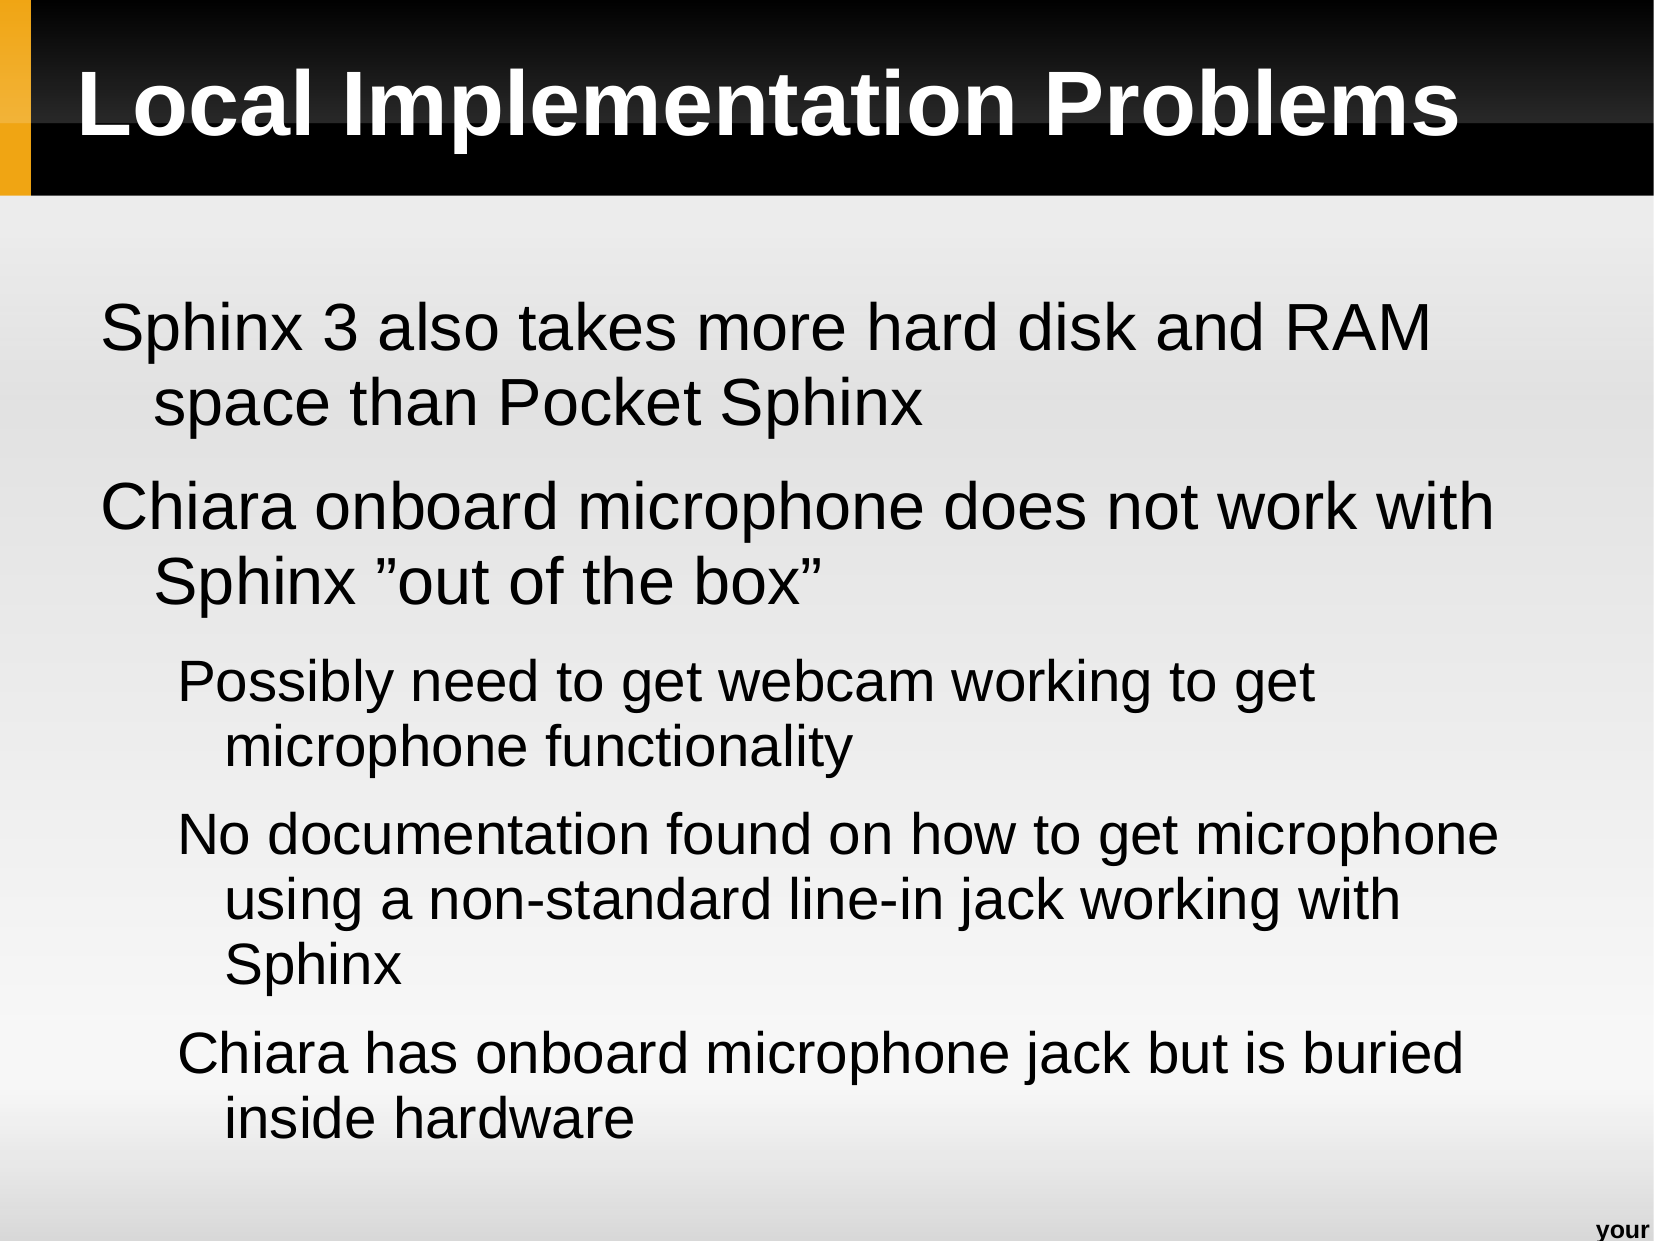

# Local Implementation Problems
Sphinx 3 also takes more hard disk and RAM space than Pocket Sphinx
Chiara onboard microphone does not work with Sphinx ”out of the box”
Possibly need to get webcam working to get microphone functionality
No documentation found on how to get microphone using a non-standard line-in jack working with Sphinx
Chiara has onboard microphone jack but is buried inside hardware
your